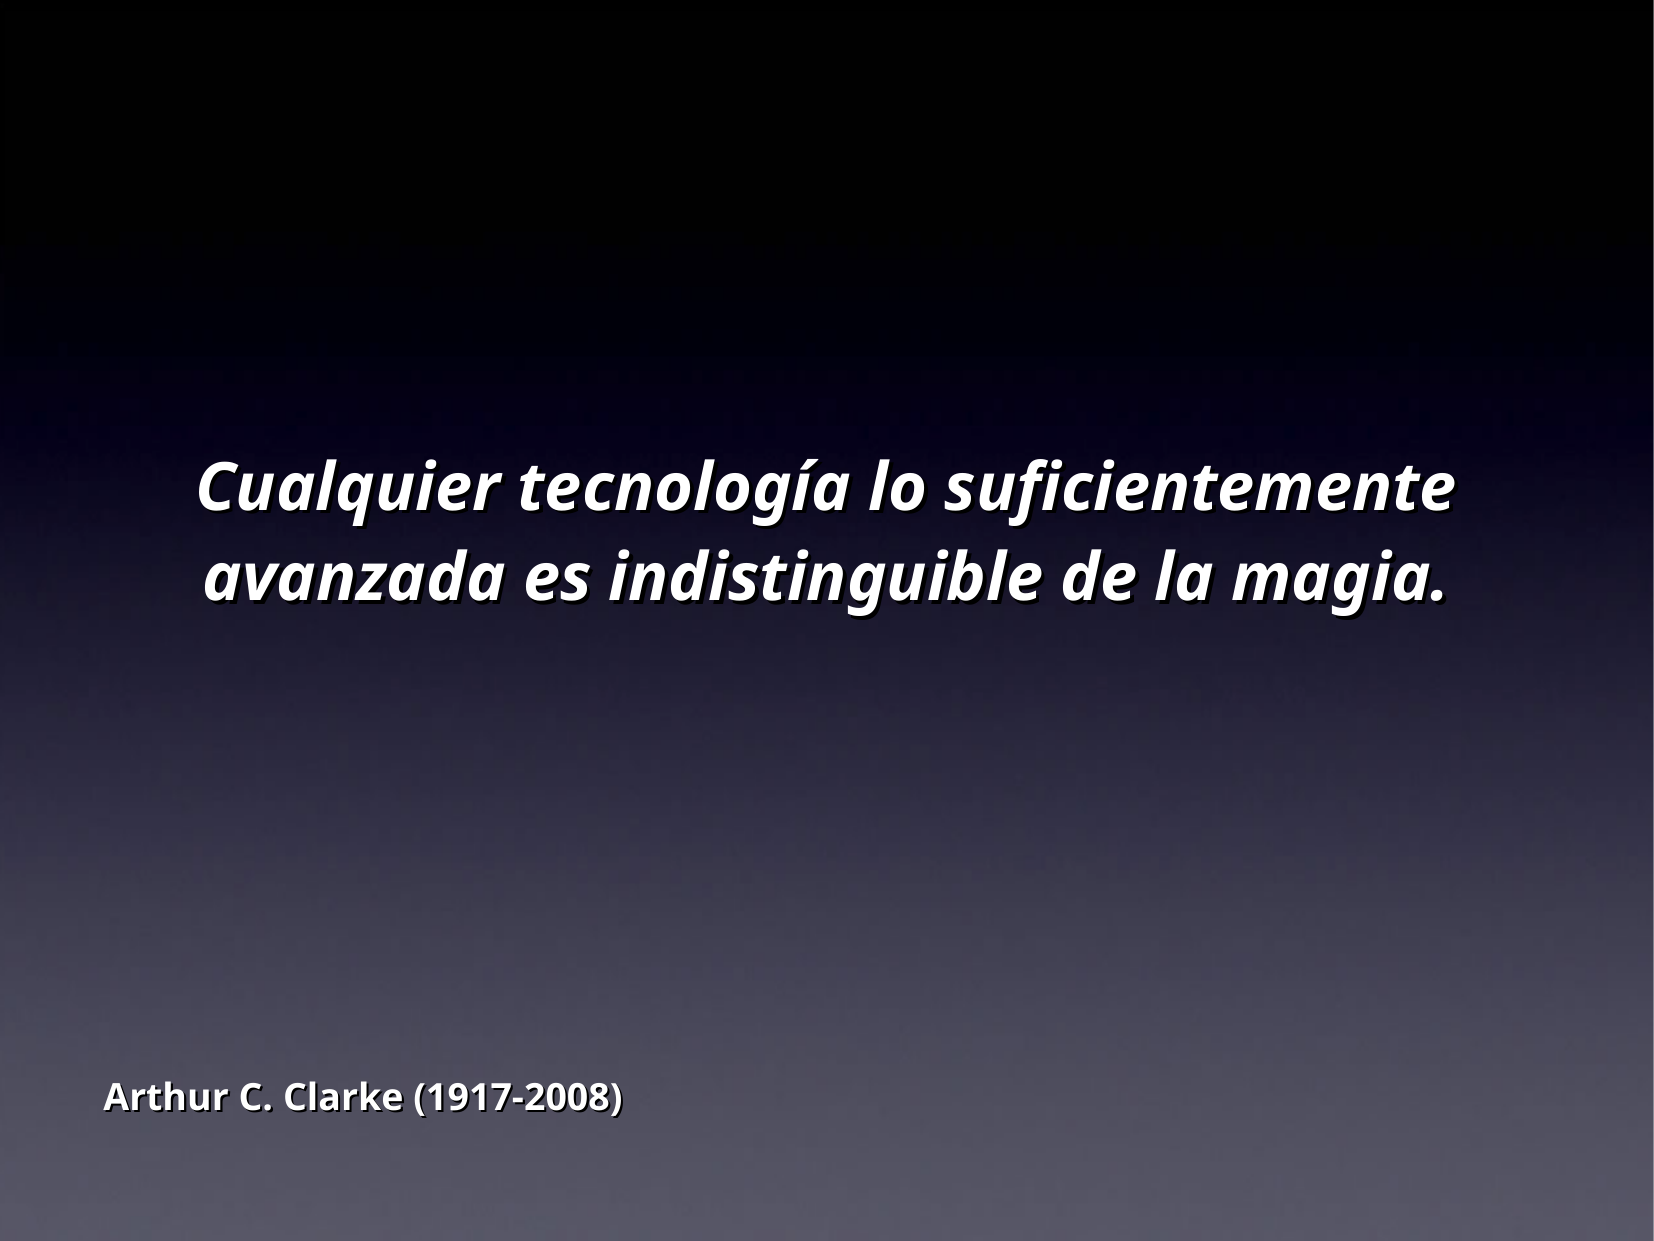

# Cualquier tecnología lo suficientemente avanzada es indistinguible de la magia.
Arthur C. Clarke (1917-2008)